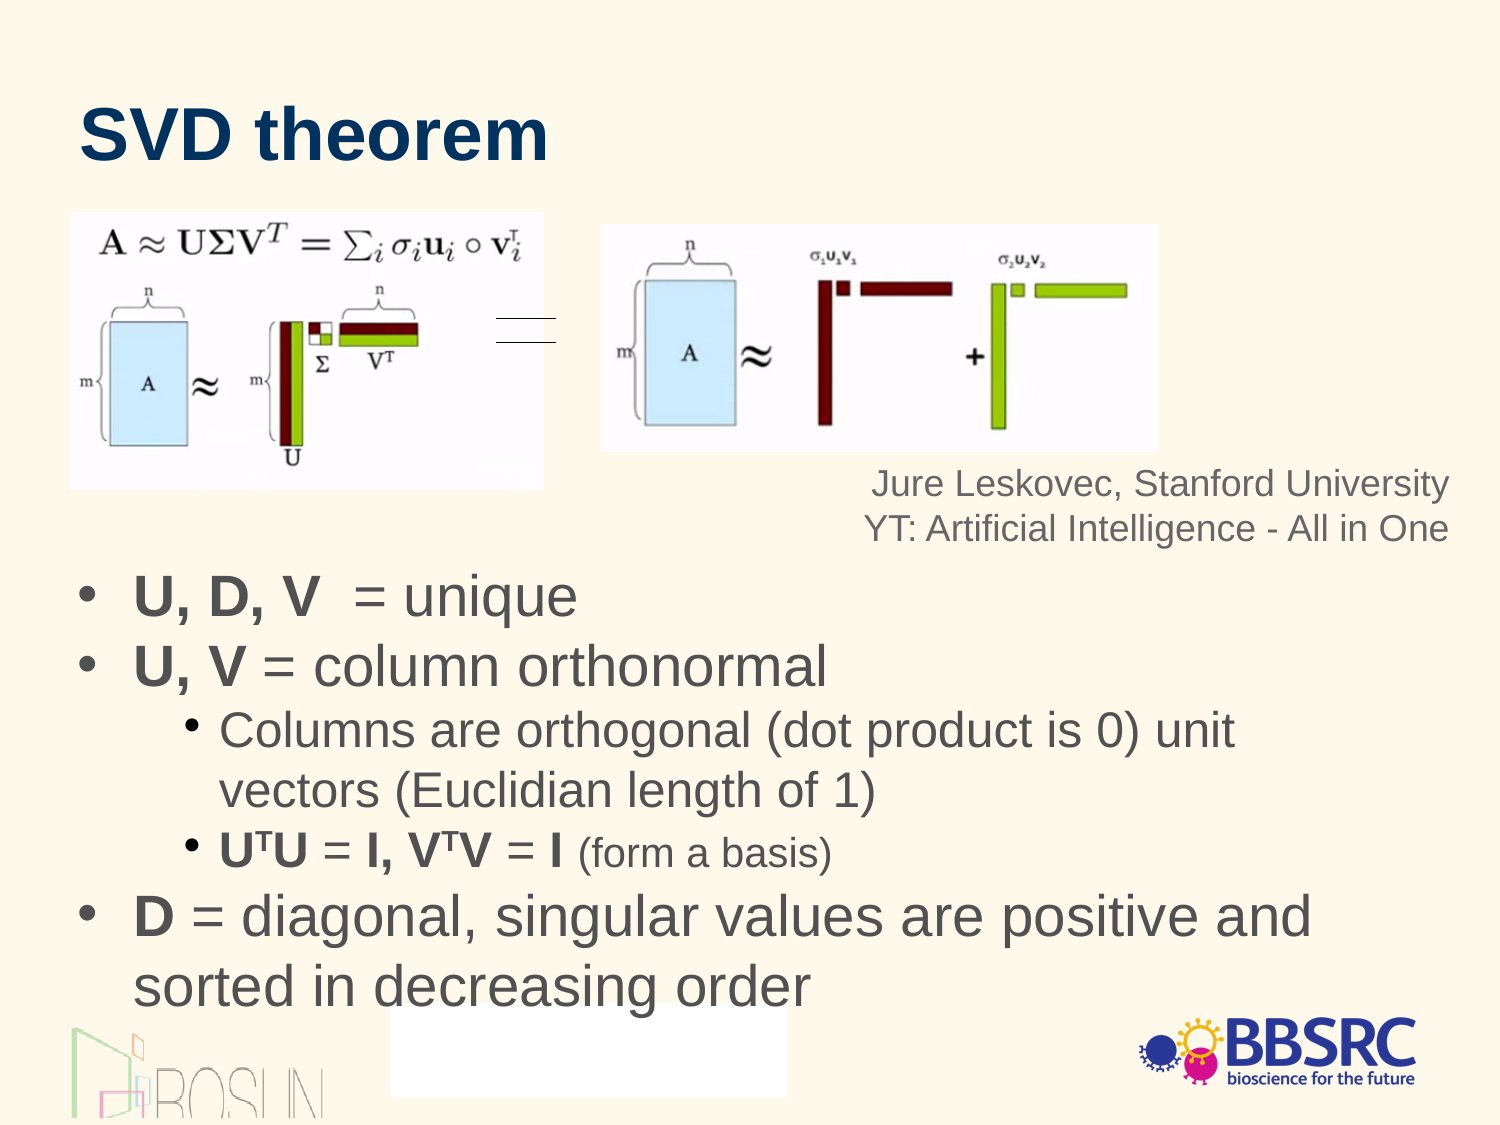

SVD theorem
Jure Leskovec, Stanford University
YT: Artificial Intelligence - All in One
U, D, V = unique
U, V = column orthonormal
Columns are orthogonal (dot product is 0) unit vectors (Euclidian length of 1)
UTU = I, VTV = I (form a basis)
D = diagonal, singular values are positive and sorted in decreasing order